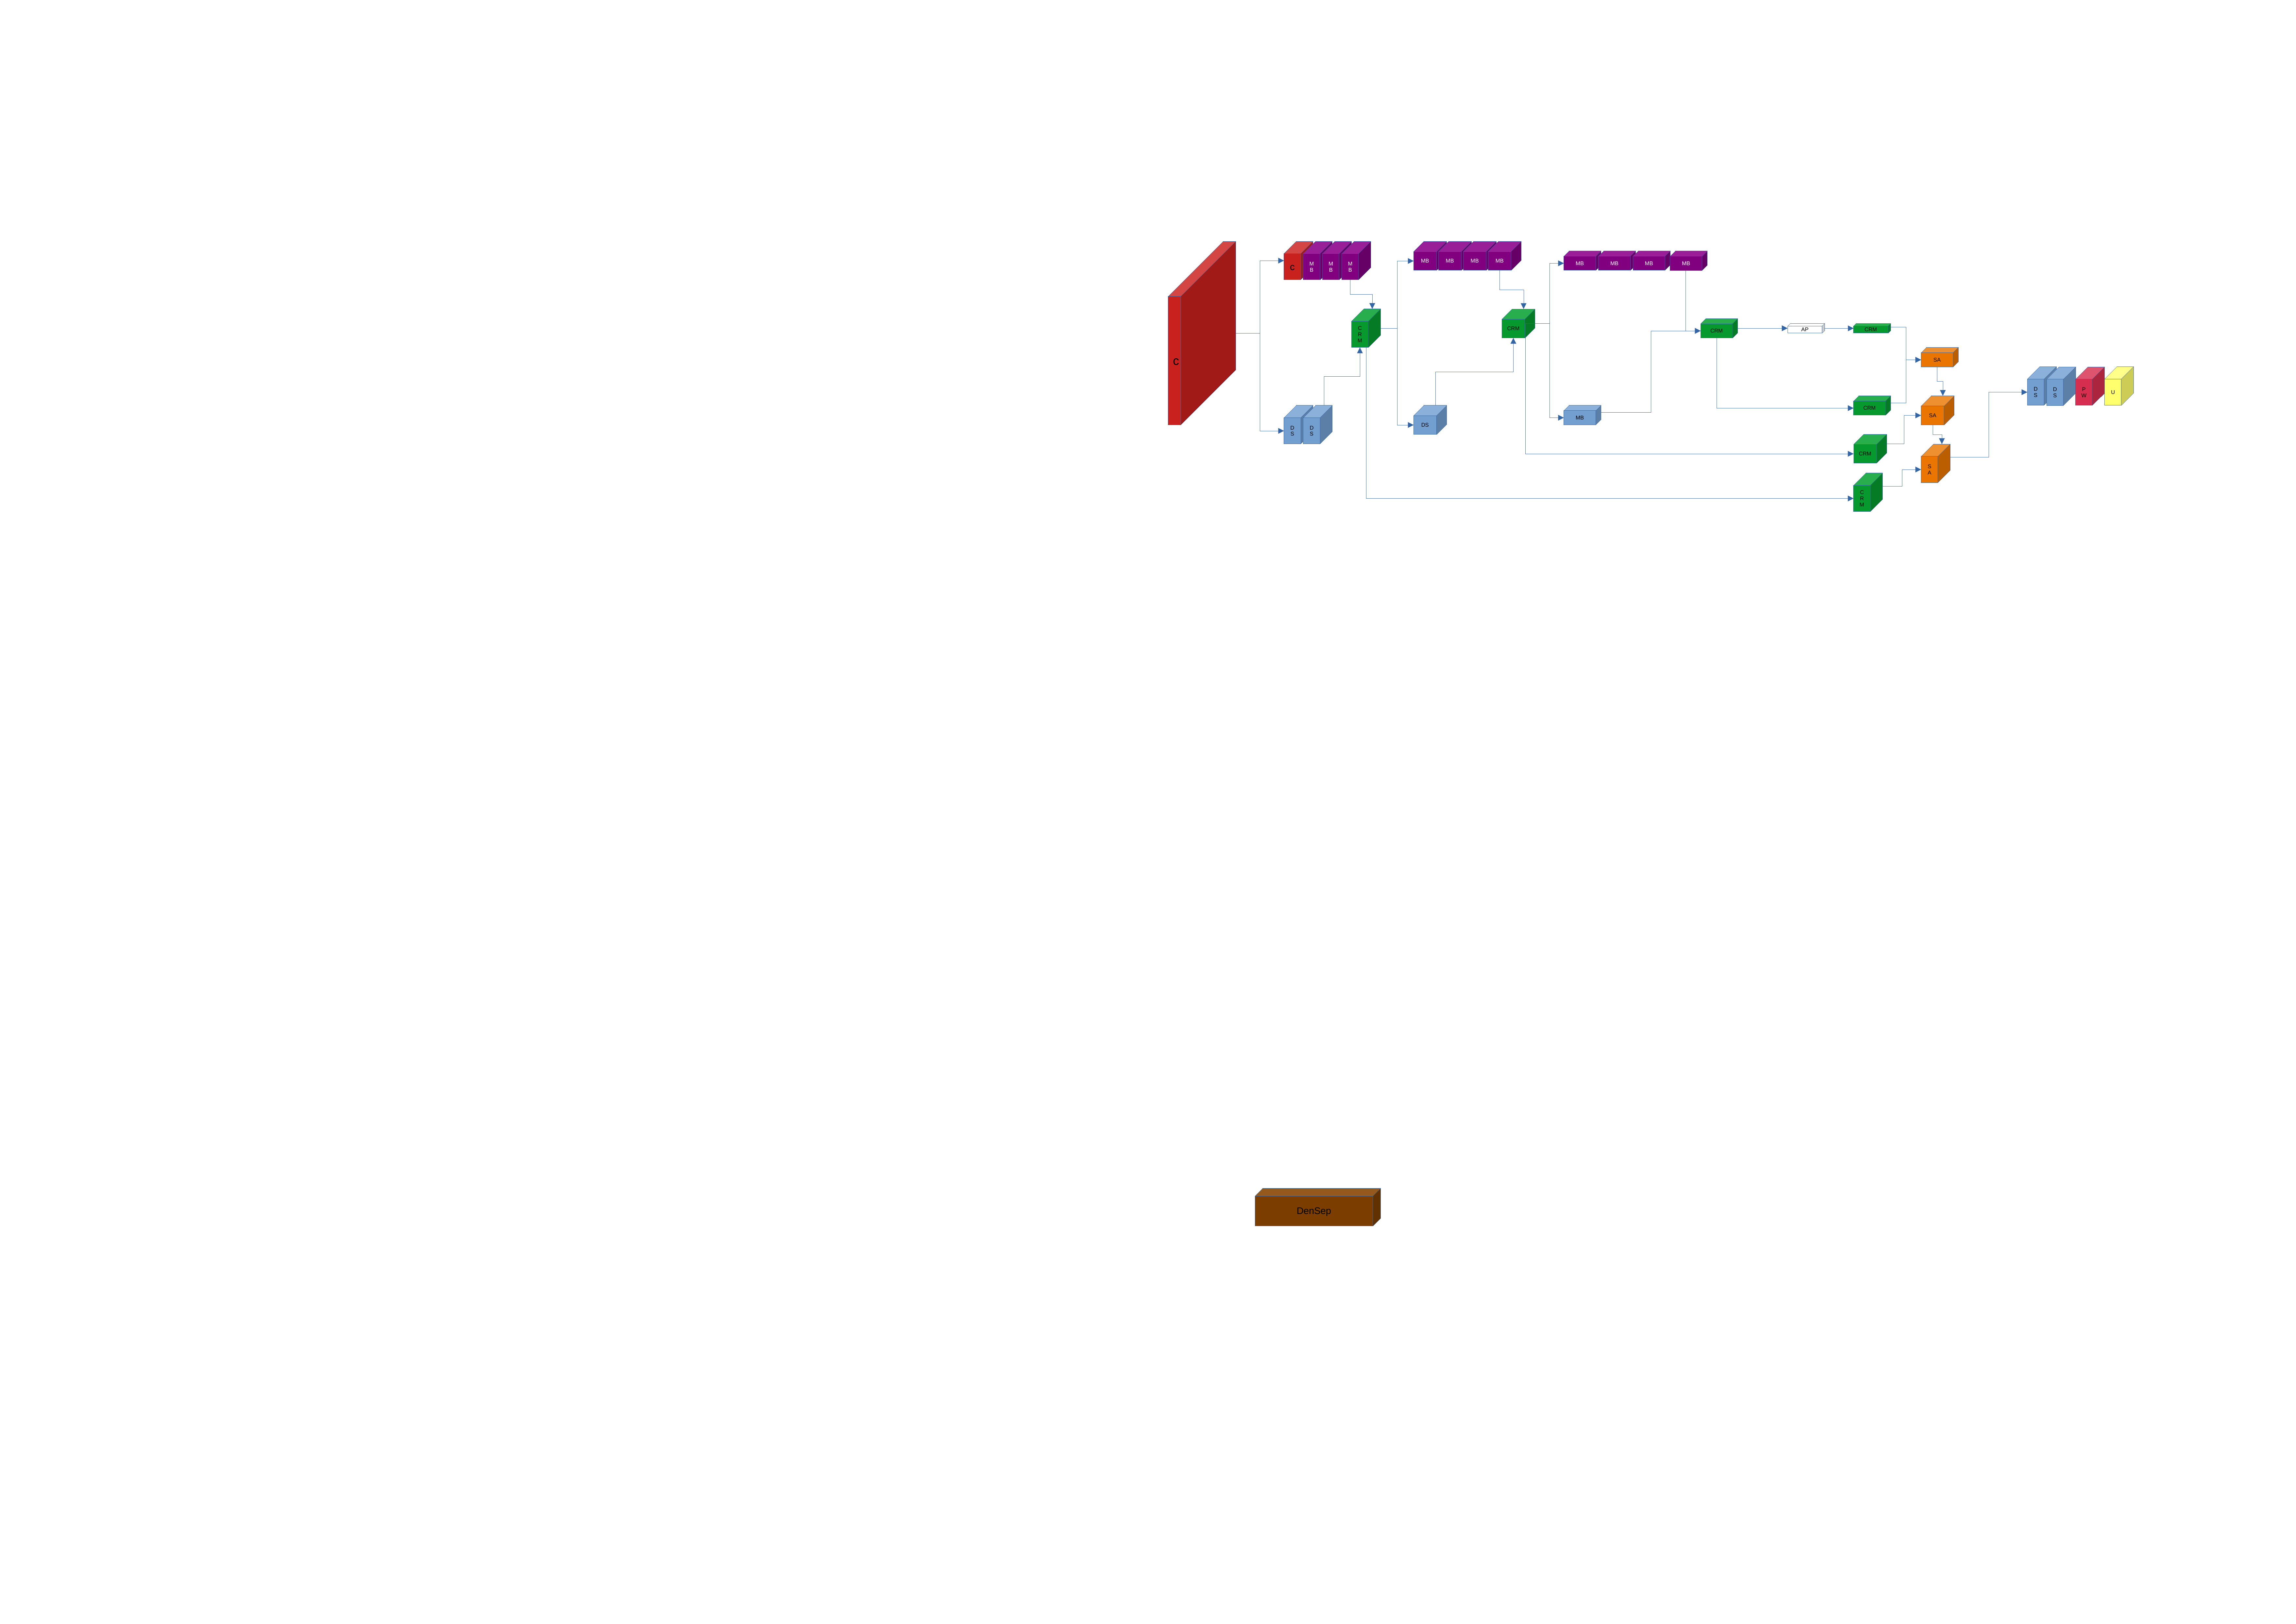

c
MB
MB
MB
MB
MB
MB
MB
c
MB
MB
MB
MB
CRM
CRM
CRM
AP
CRM
SA
DS
U
DS
PW
CRM
SA
DS
DS
DS
MB
CRM
SA
CRM
DenSep